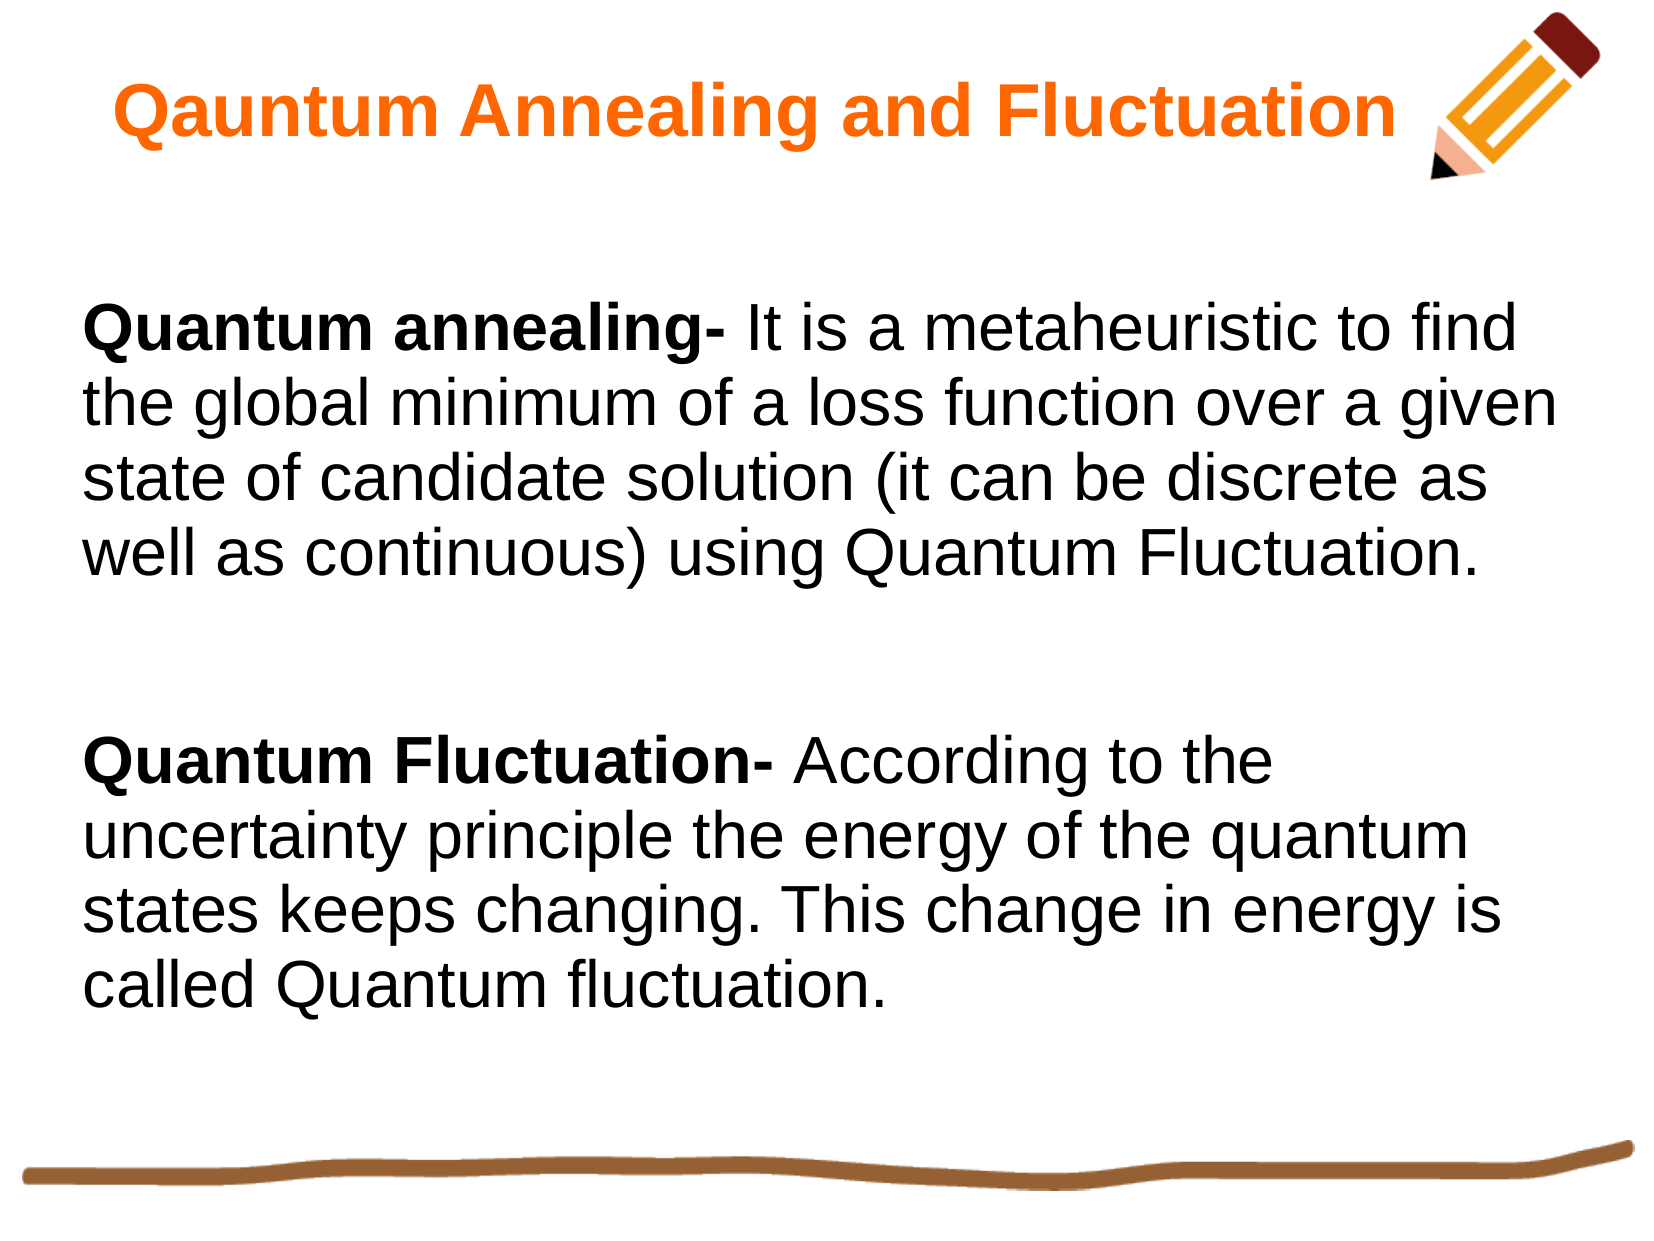

# Qauntum Annealing and Fluctuation
Quantum annealing- It is a metaheuristic to find the global minimum of a loss function over a given state of candidate solution (it can be discrete as well as continuous) using Quantum Fluctuation.
Quantum Fluctuation- According to the uncertainty principle the energy of the quantum states keeps changing. This change in energy is called Quantum fluctuation.